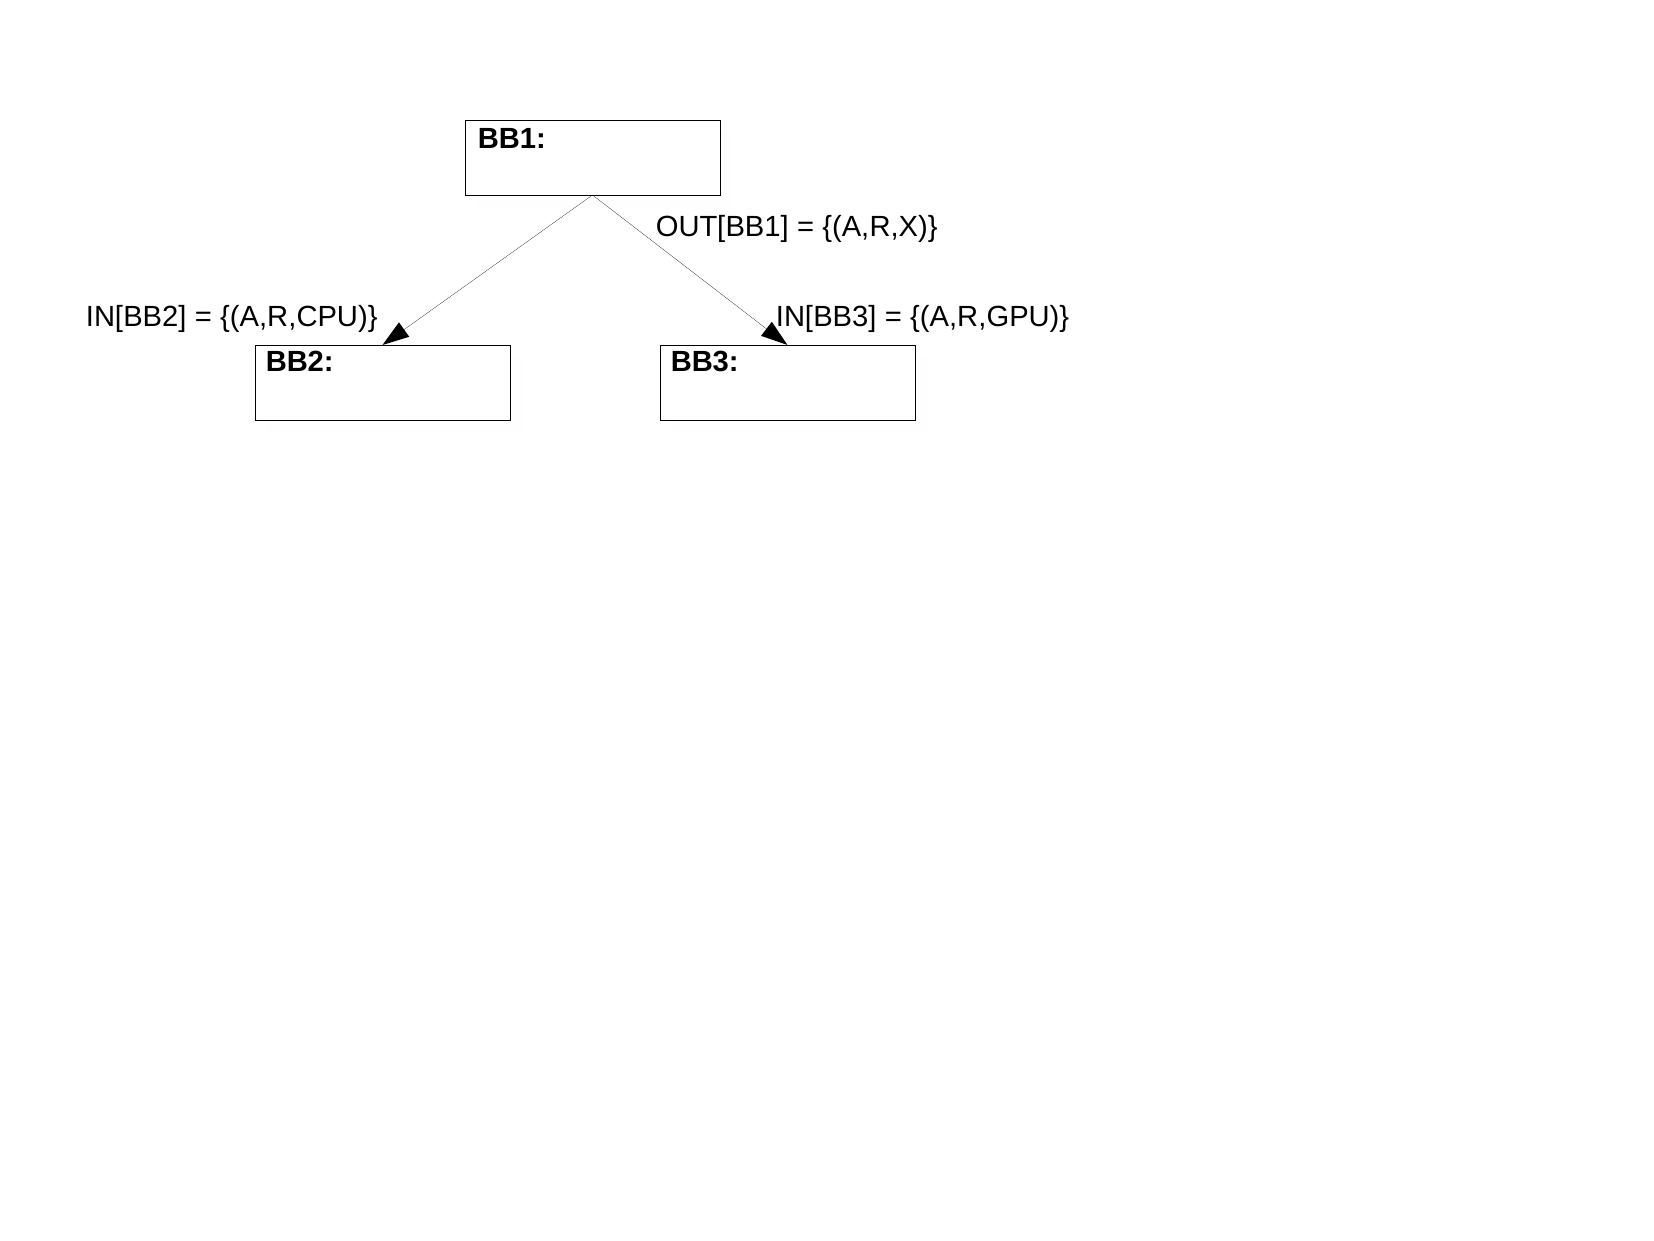

BB1:
OUT[BB1] = {(A,R,X)}
IN[BB2] = {(A,R,CPU)}
# IN[BB3] = {(A,R,GPU)}
BB2:
BB3: